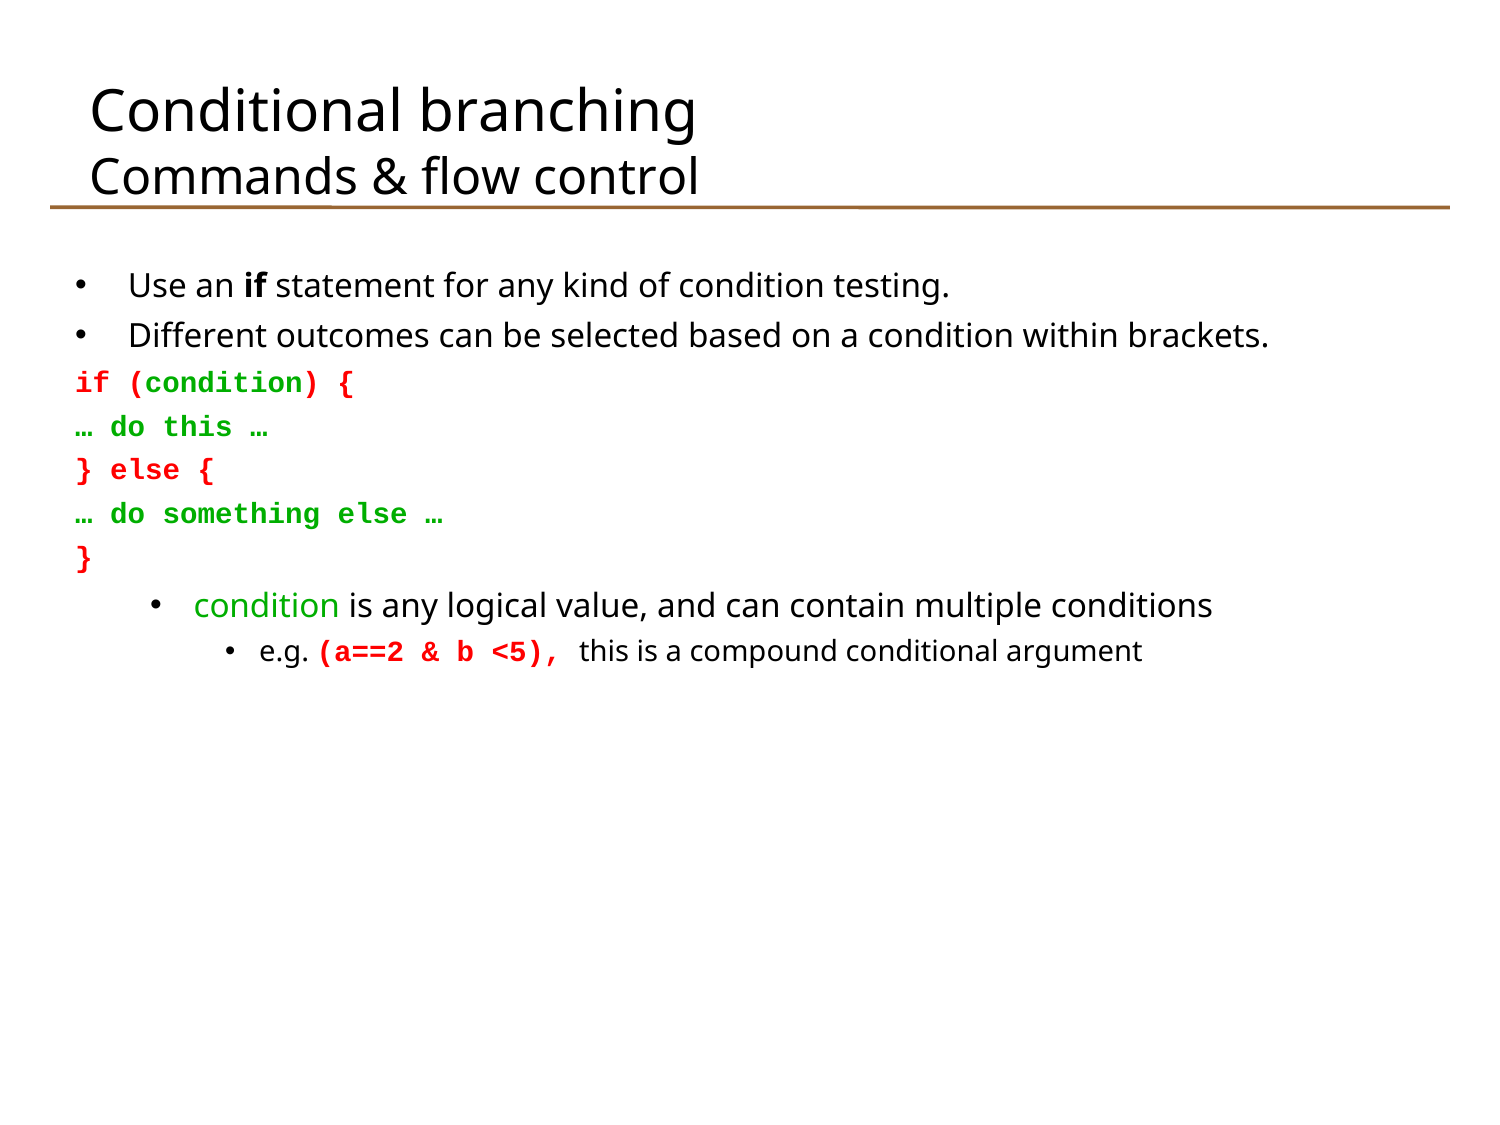

Conditional branching
Commands & flow control
Use an if statement for any kind of condition testing.
Different outcomes can be selected based on a condition within brackets.
if (condition) {
… do this …
} else {
… do something else …
}
condition is any logical value, and can contain multiple conditions
e.g. (a==2 & b <5), this is a compound conditional argument